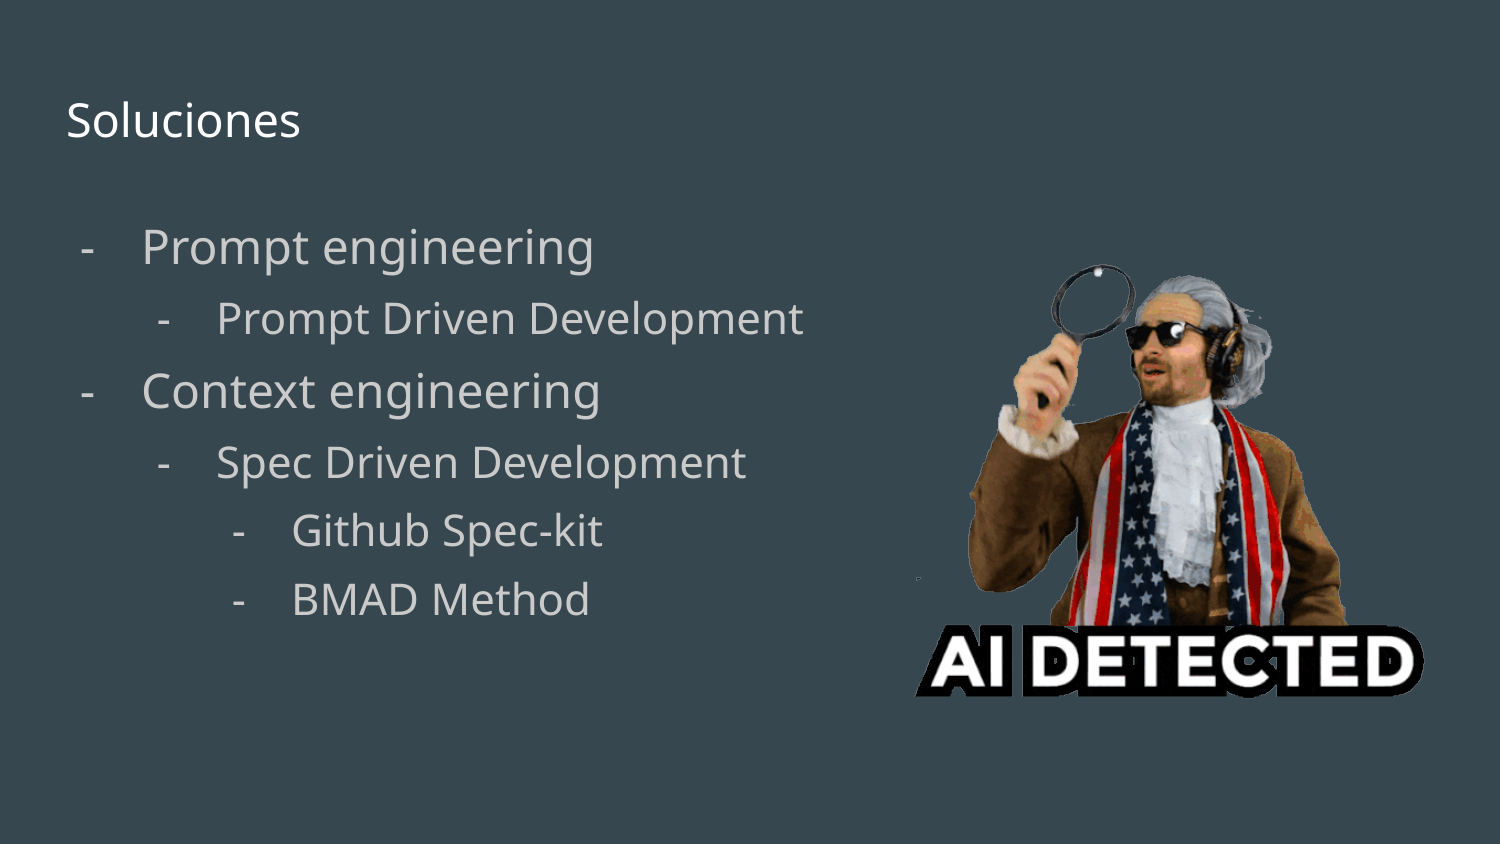

# Soluciones
Prompt engineering
Prompt Driven Development
Context engineering
Spec Driven Development
Github Spec-kit
BMAD Method